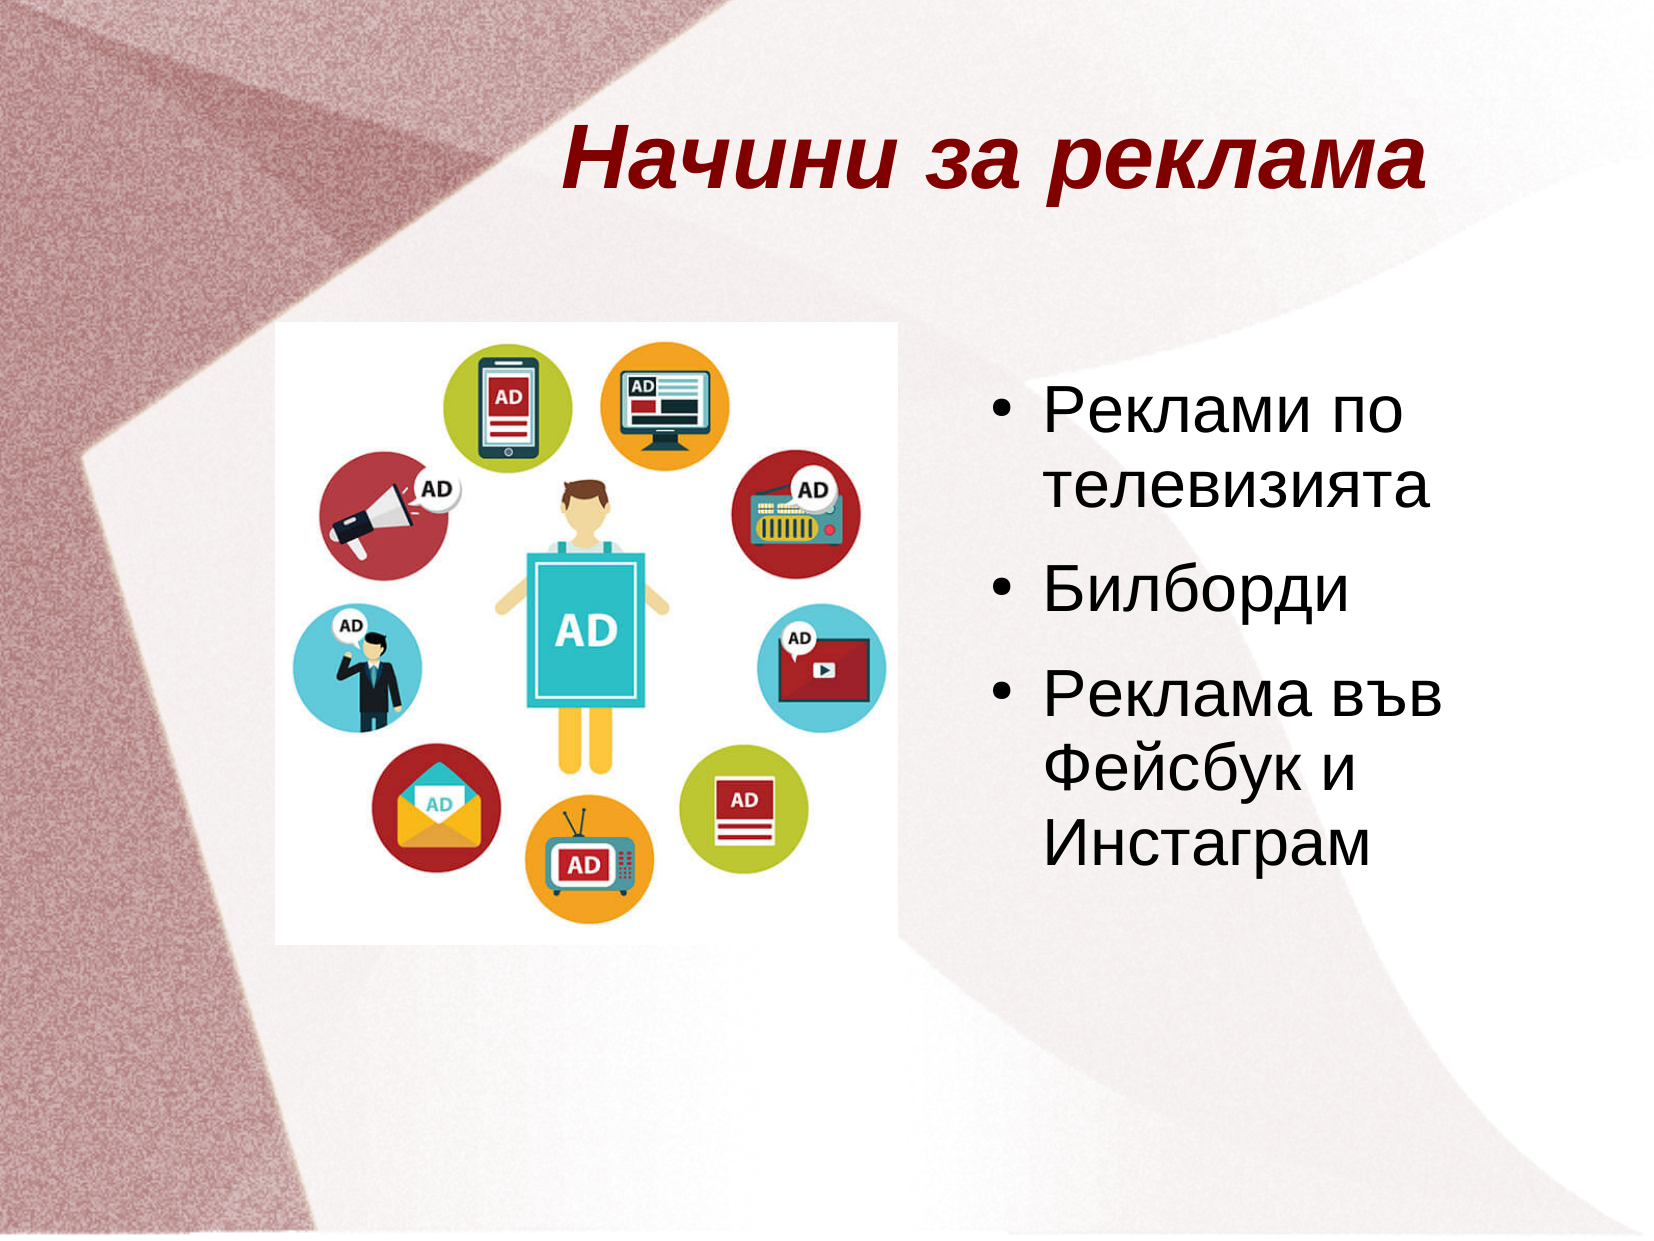

# Начини за реклама
Реклами по телевизията
Билборди
Реклама във Фейсбук и Инстаграм